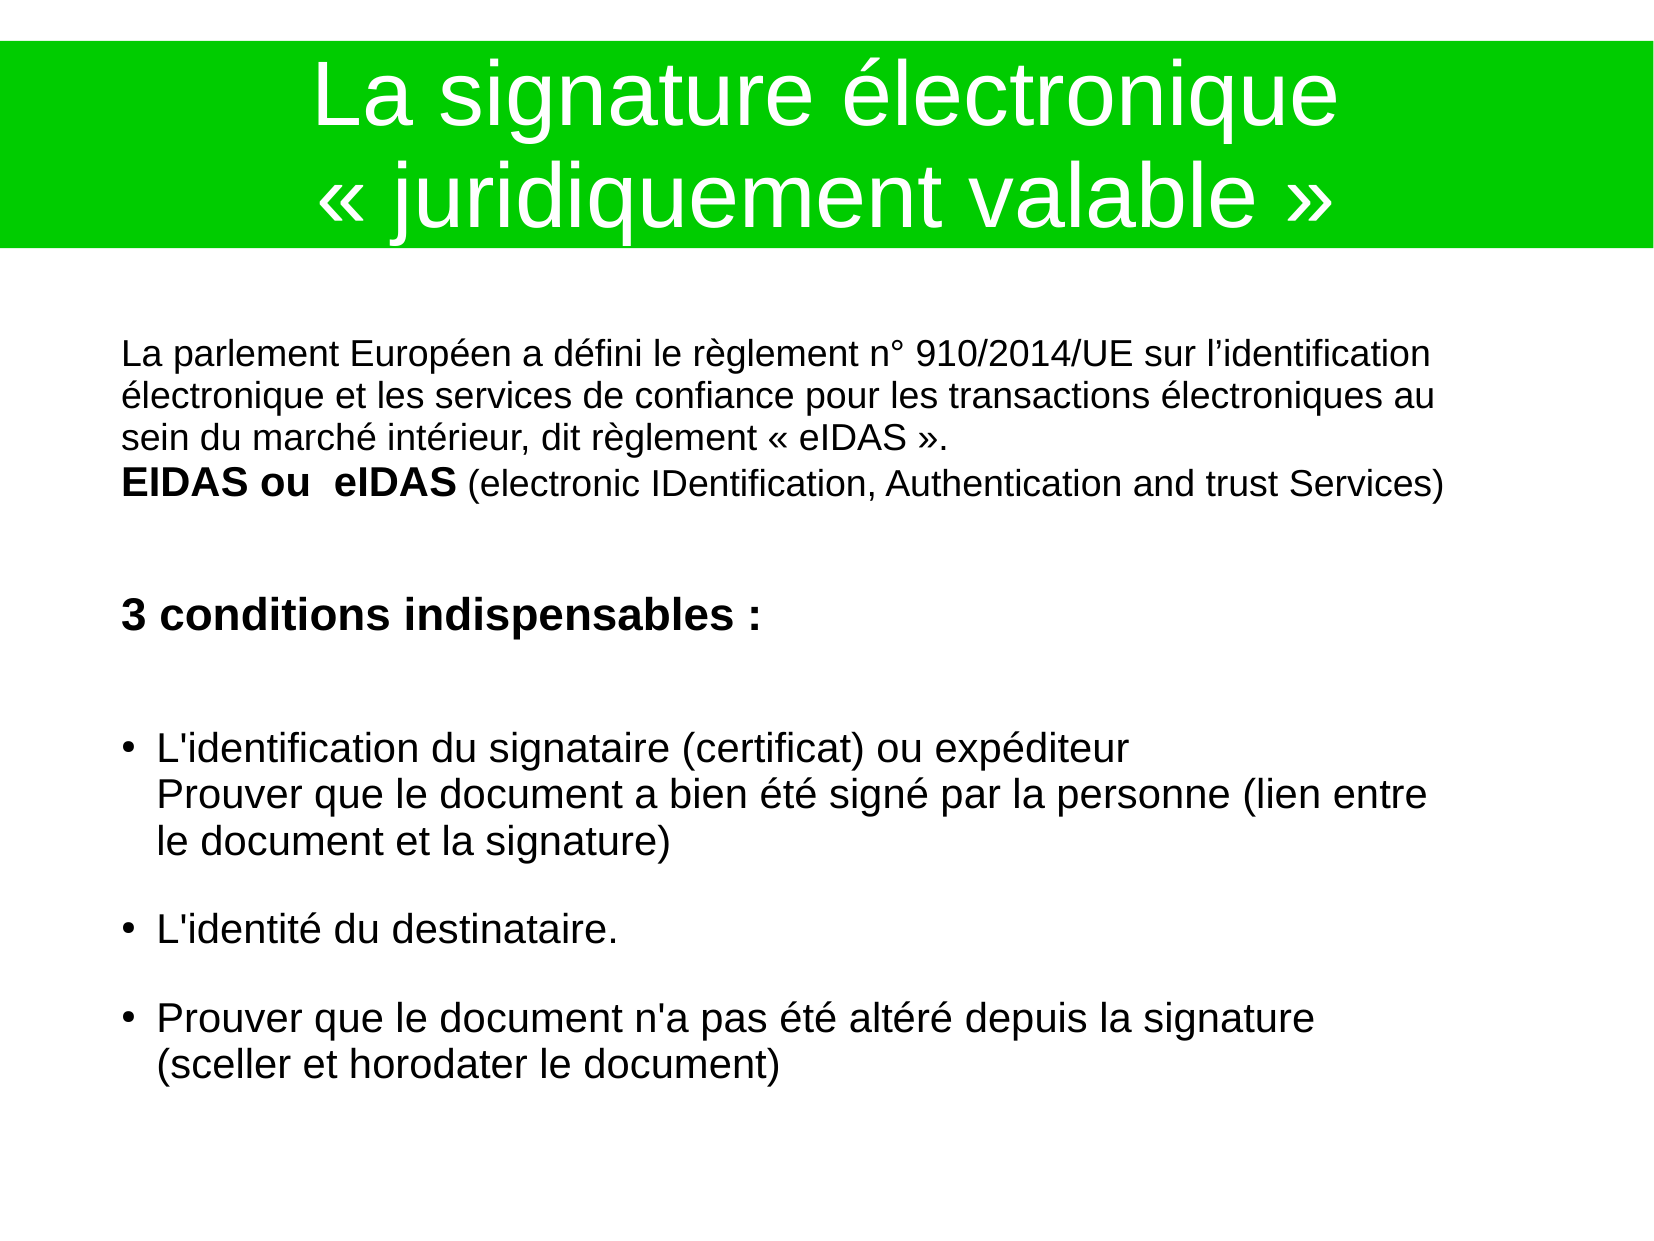

# La signature électronique « juridiquement valable »
La parlement Européen a défini le règlement n° 910/2014/UE sur l’identification électronique et les services de confiance pour les transactions électroniques au sein du marché intérieur, dit règlement « eIDAS ».
EIDAS ou eIDAS (electronic IDentification, Authentication and trust Services)
3 conditions indispensables :
L'identification du signataire (certificat) ou expéditeur
Prouver que le document a bien été signé par la personne (lien entre le document et la signature)
L'identité du destinataire.
Prouver que le document n'a pas été altéré depuis la signature (sceller et horodater le document)